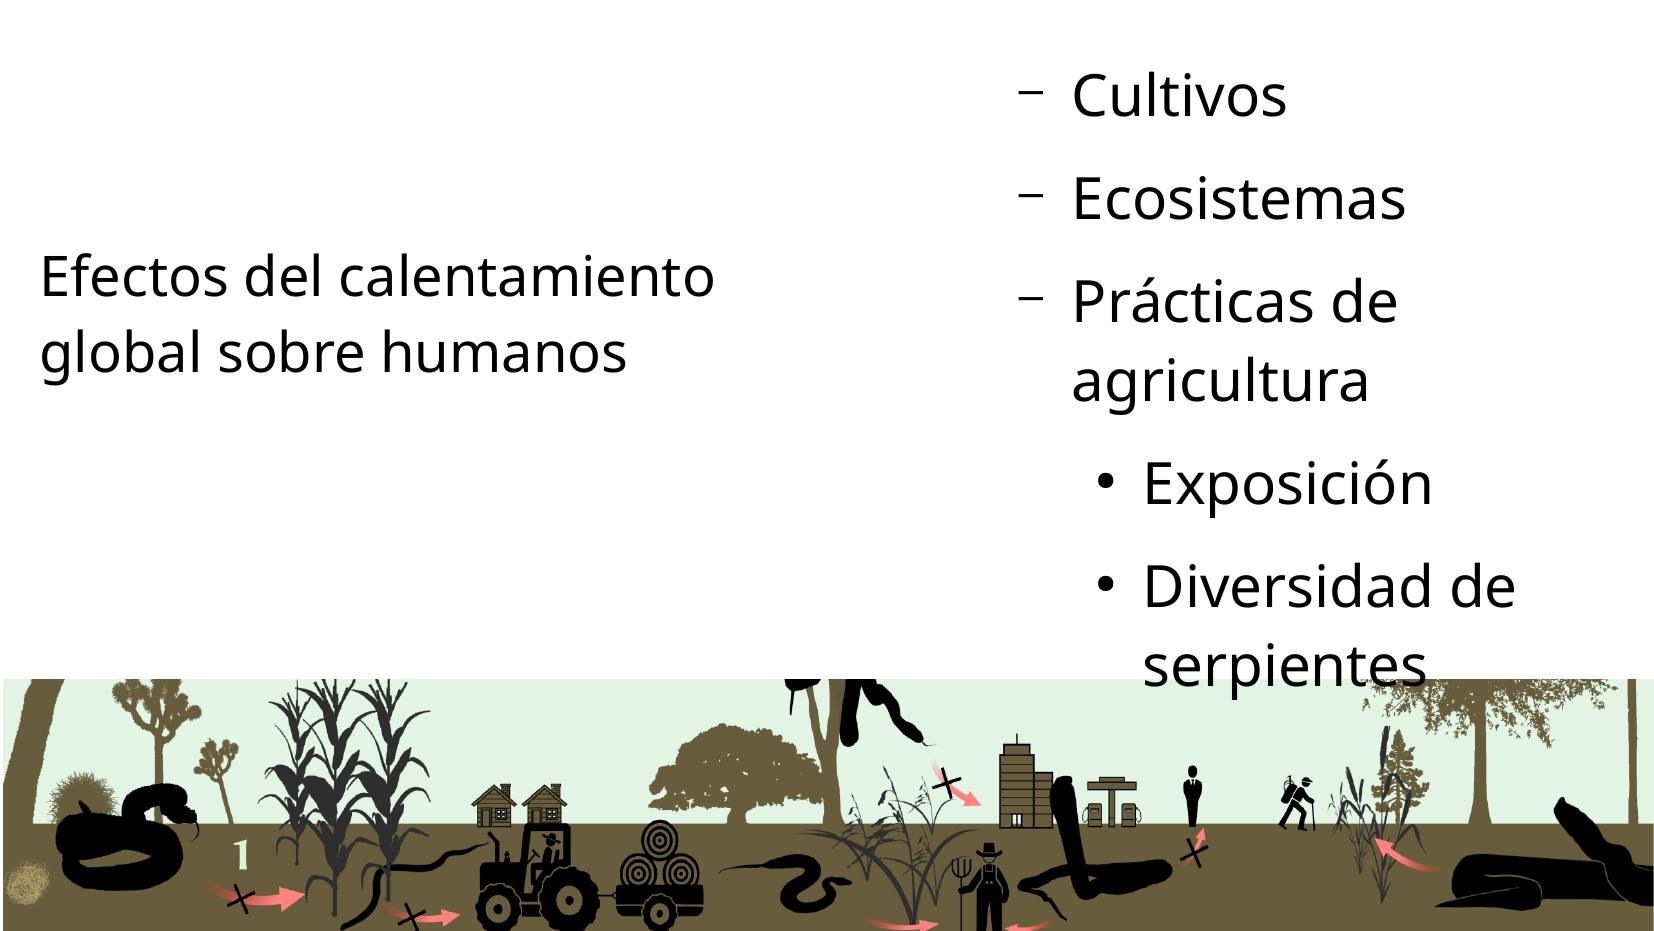

Cultivos
Ecosistemas
Prácticas de agricultura
Exposición
Diversidad de serpientes
# Efectos del calentamiento global sobre humanos